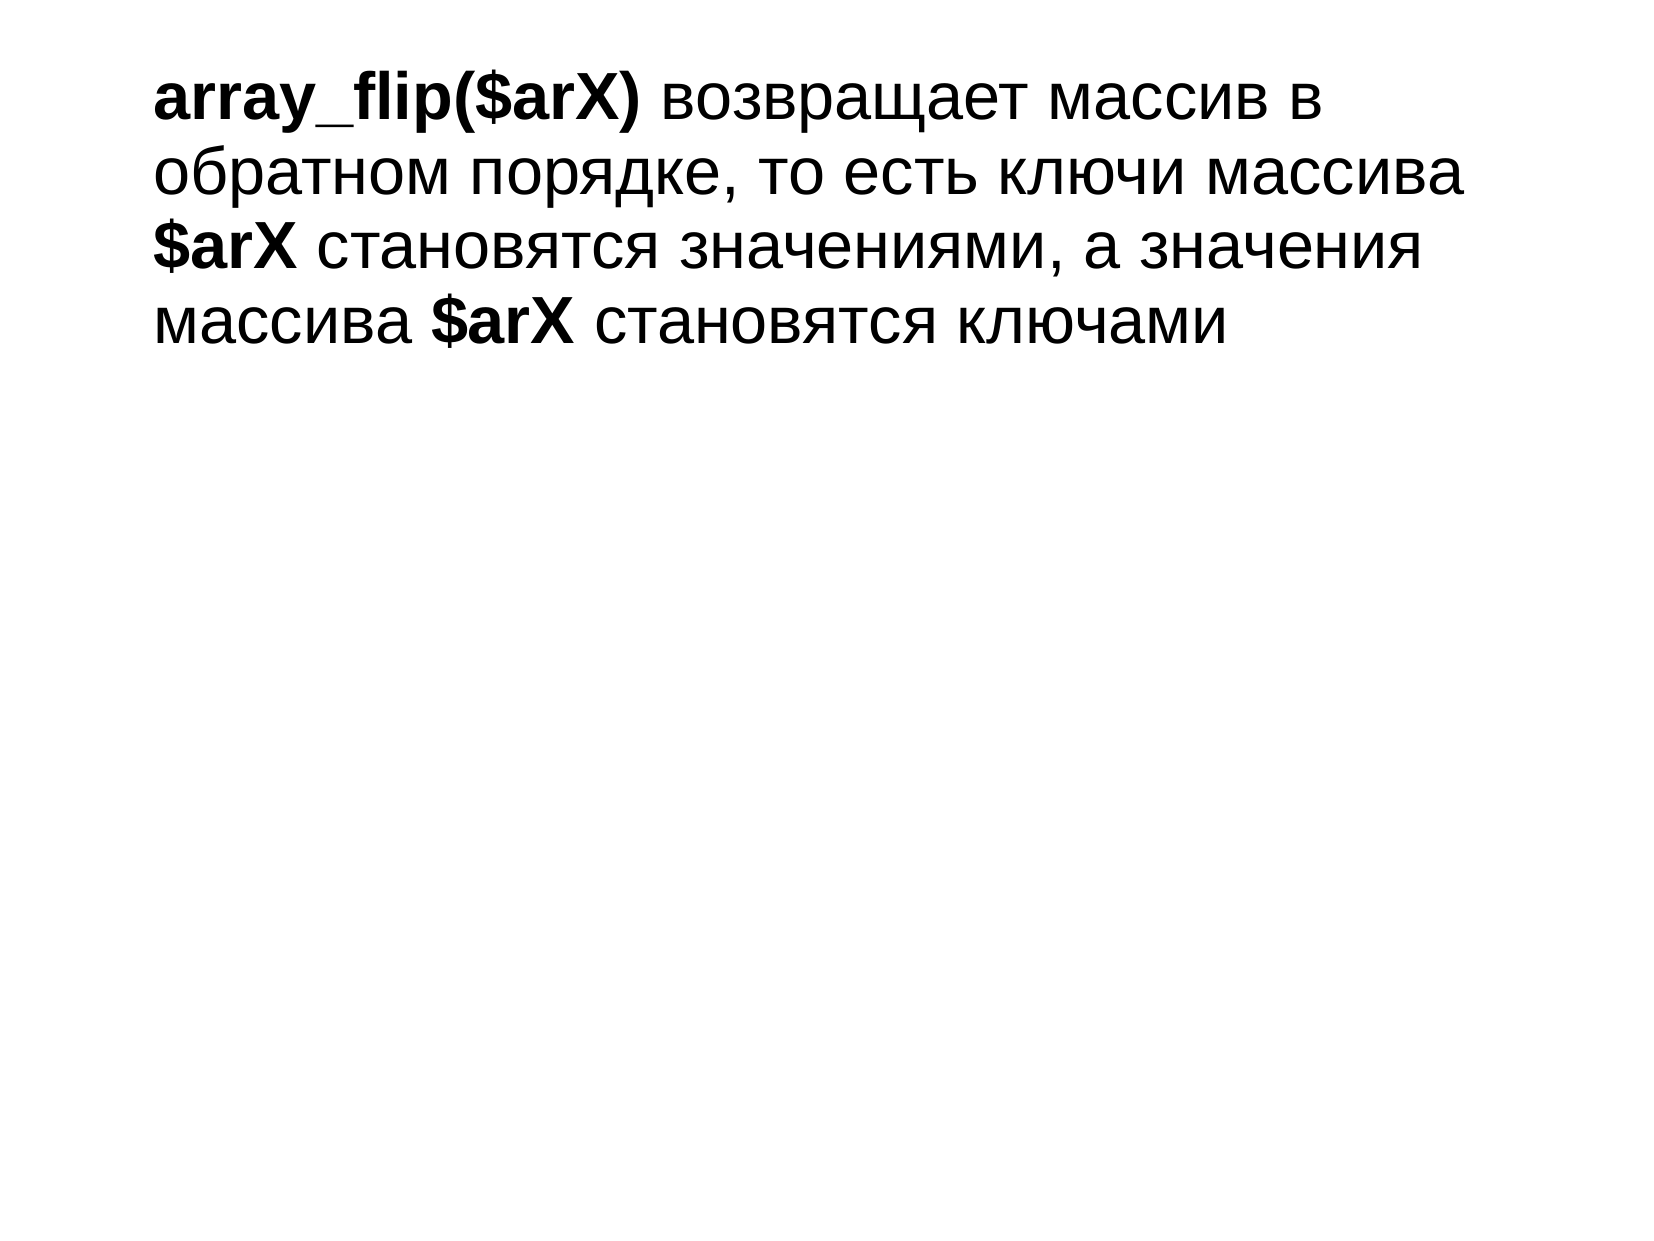

# array_flip($arX) возвращает массив в обратном порядке, то есть ключи массива $arX становятся значениями, а значения массива $arX становятся ключами